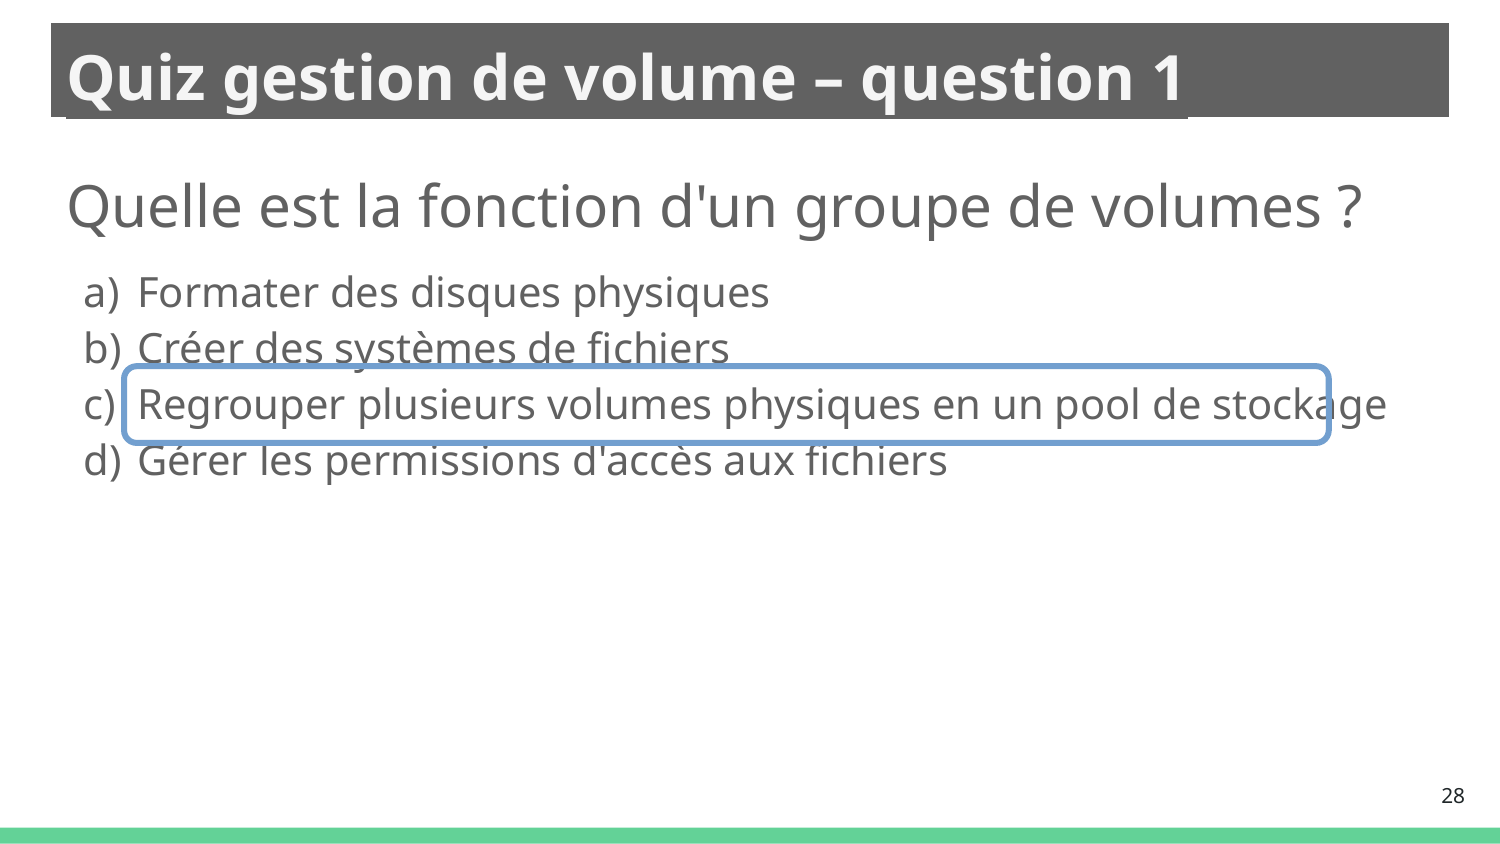

Quiz gestion de volume – question 1
# Quelle est la fonction d'un groupe de volumes ?
Formater des disques physiques
Créer des systèmes de fichiers
Regrouper plusieurs volumes physiques en un pool de stockage
Gérer les permissions d'accès aux fichiers